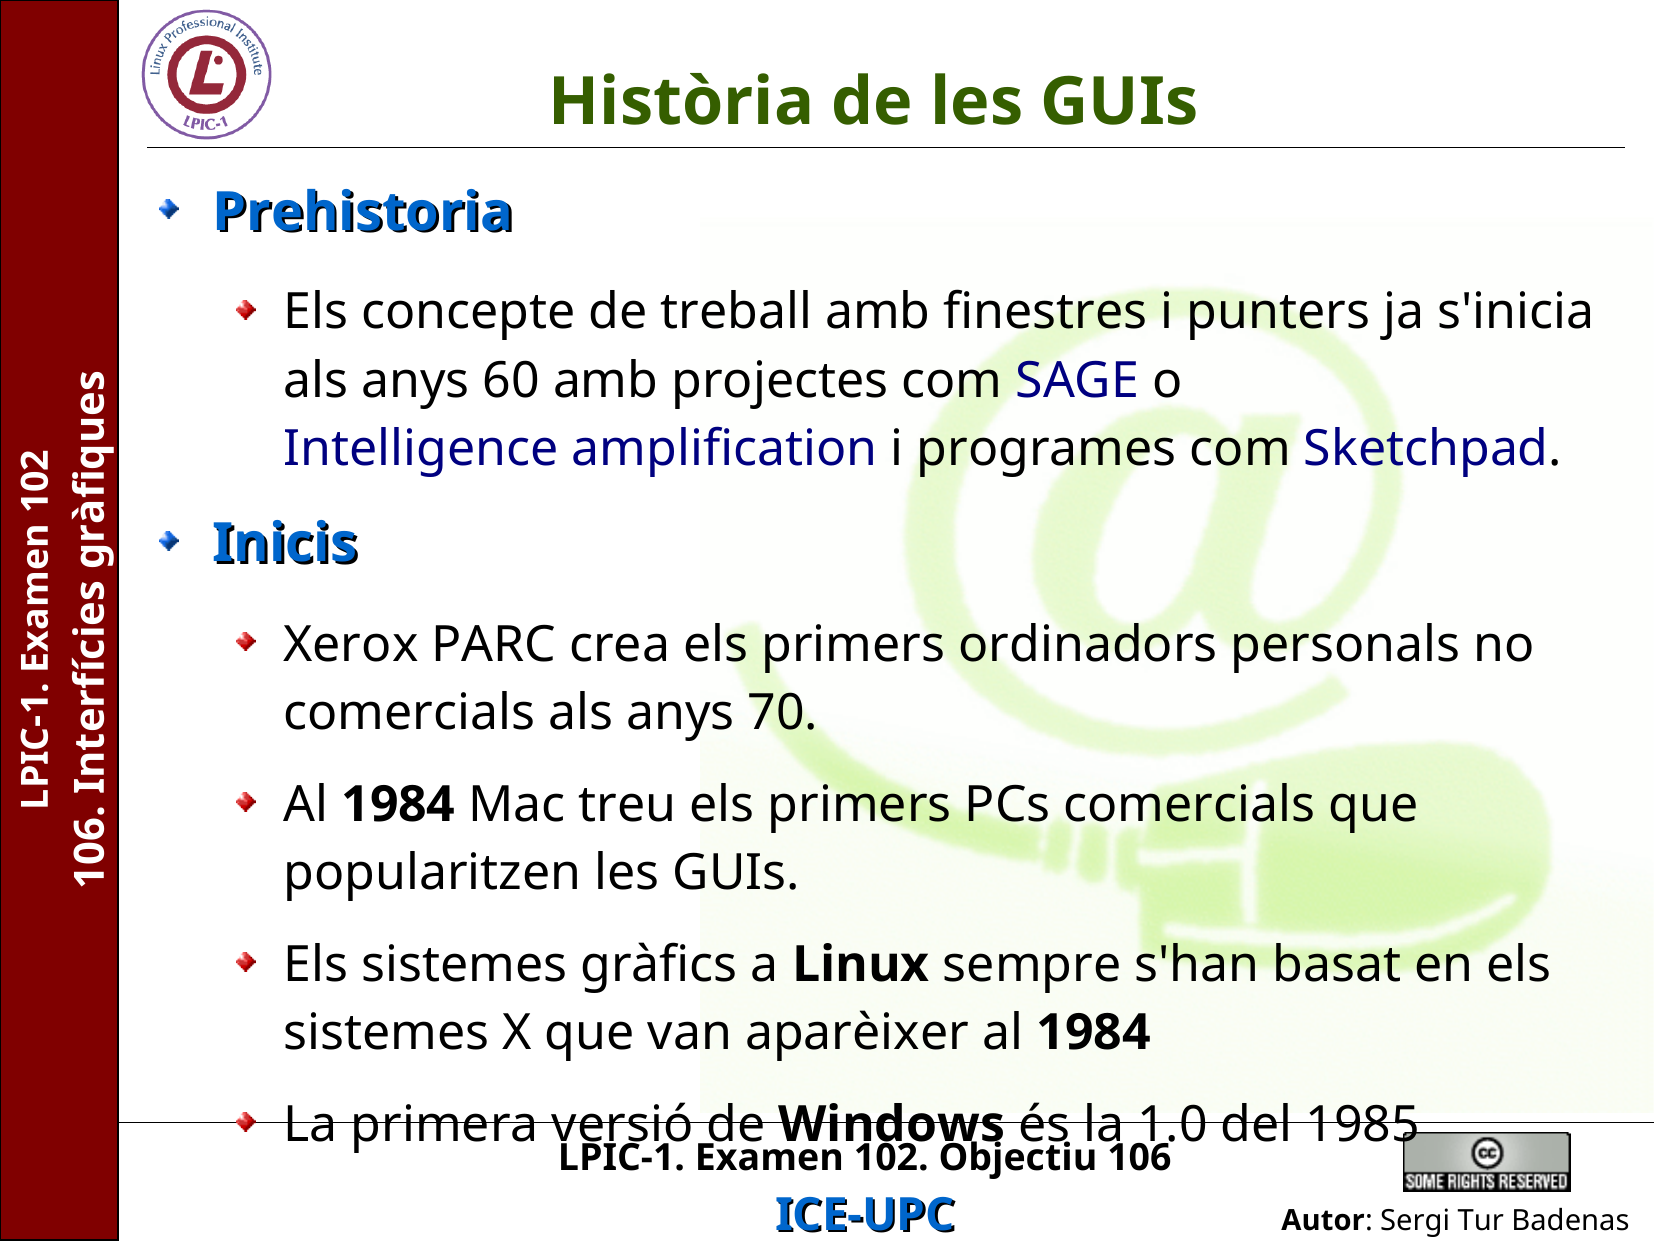

# Història de les GUIs
Prehistoria
Els concepte de treball amb finestres i punters ja s'inicia als anys 60 amb projectes com SAGE o Intelligence amplification i programes com Sketchpad.
Inicis
Xerox PARC crea els primers ordinadors personals no comercials als anys 70.
Al 1984 Mac treu els primers PCs comercials que popularitzen les GUIs.
Els sistemes gràfics a Linux sempre s'han basat en els sistemes X que van aparèixer al 1984
La primera versió de Windows és la 1.0 del 1985